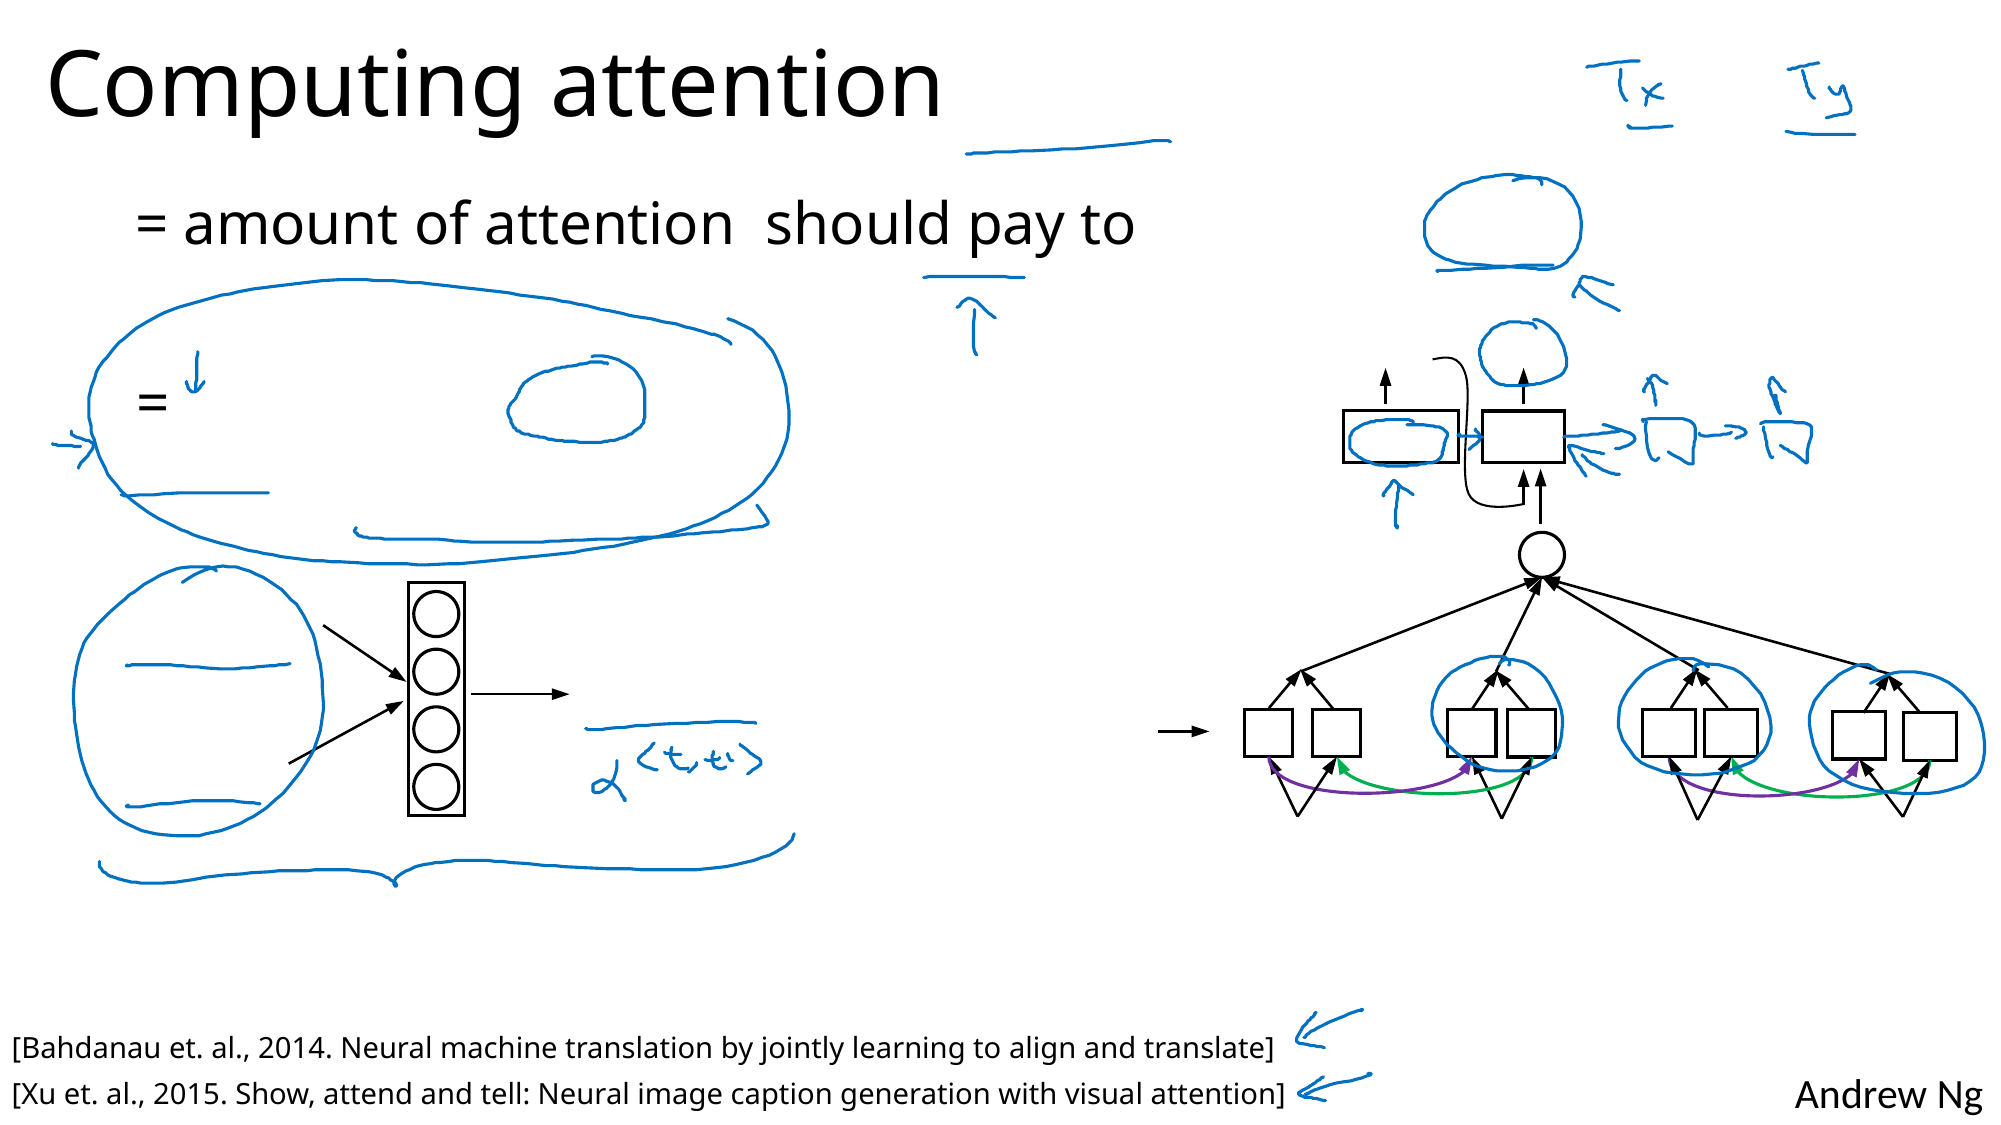

# Computing attention
 = amount of attention should pay to
 =
[Bahdanau et. al., 2014. Neural machine translation by jointly learning to align and translate]
[Xu et. al., 2015. Show, attend and tell: Neural image caption generation with visual attention]